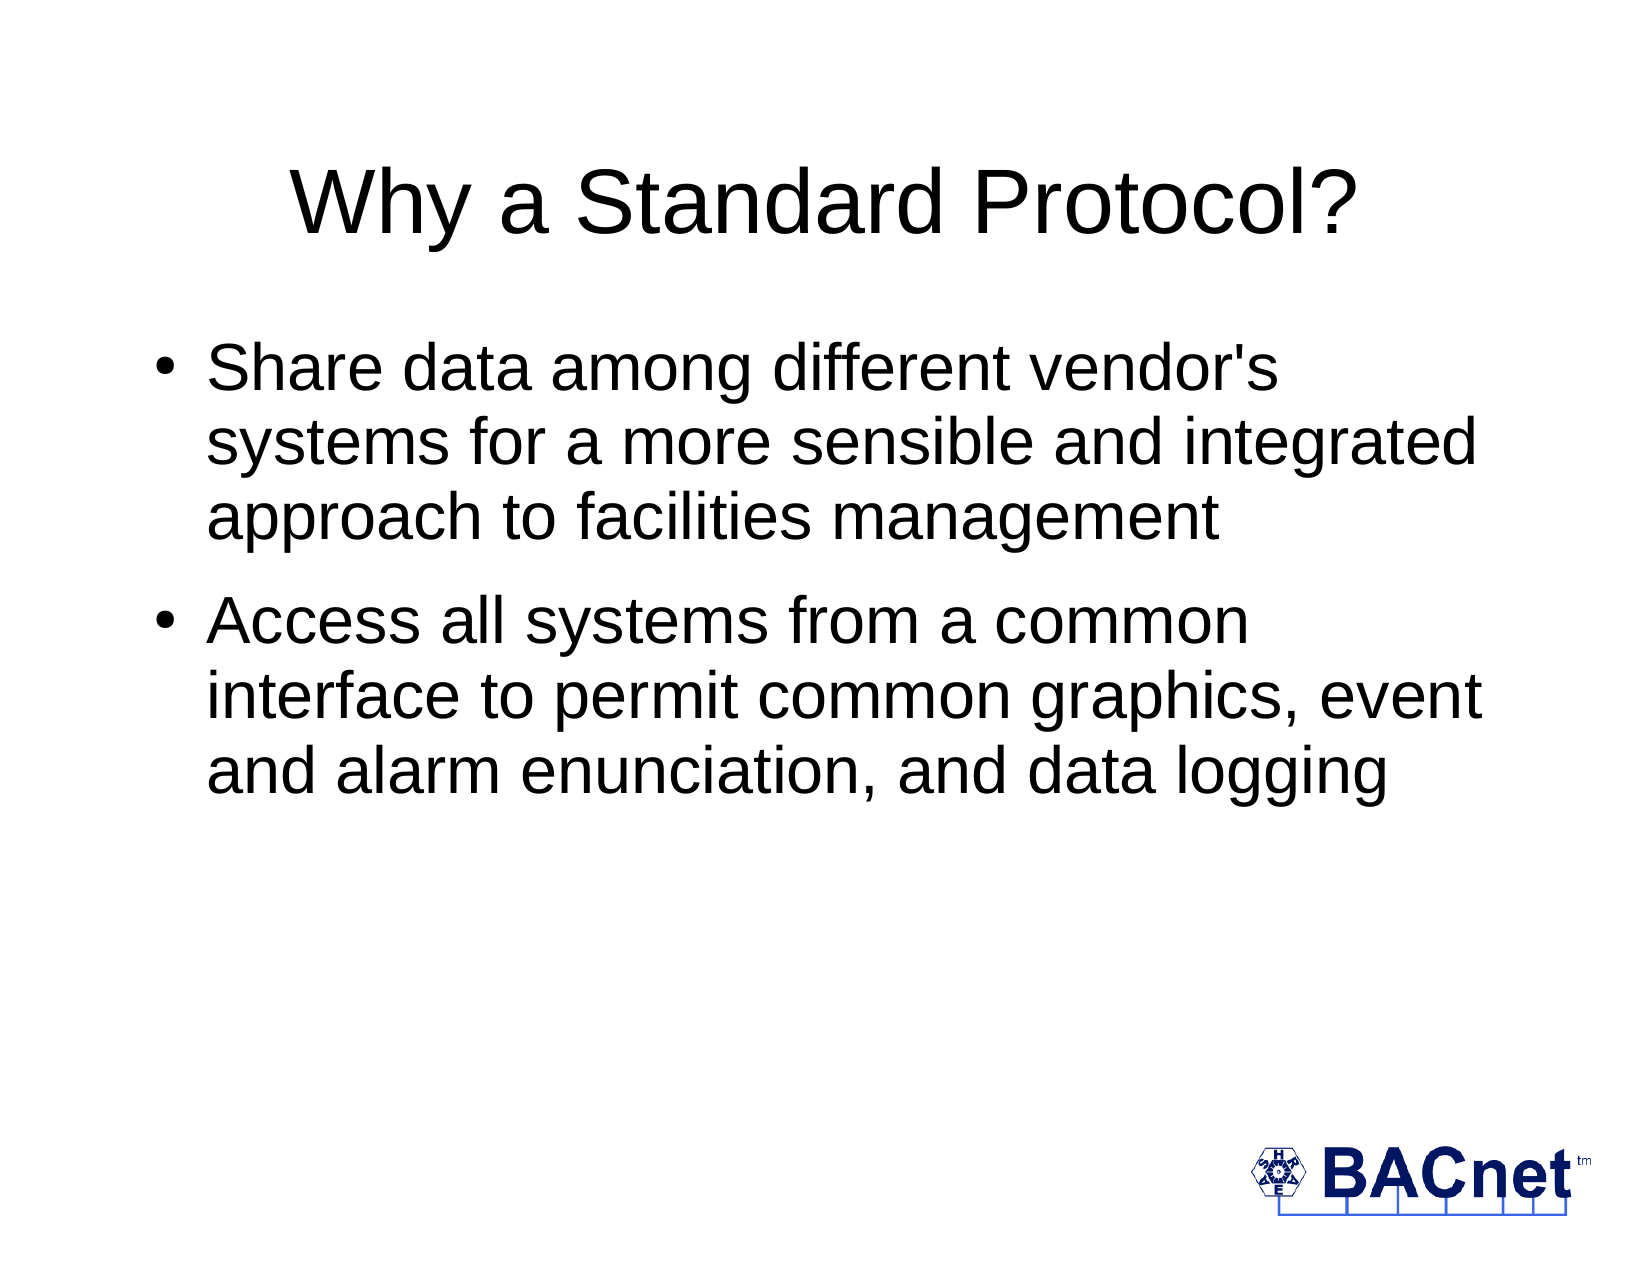

# Why a Standard Protocol?
Share data among different vendor's systems for a more sensible and integrated approach to facilities management
Access all systems from a common interface to permit common graphics, event and alarm enunciation, and data logging